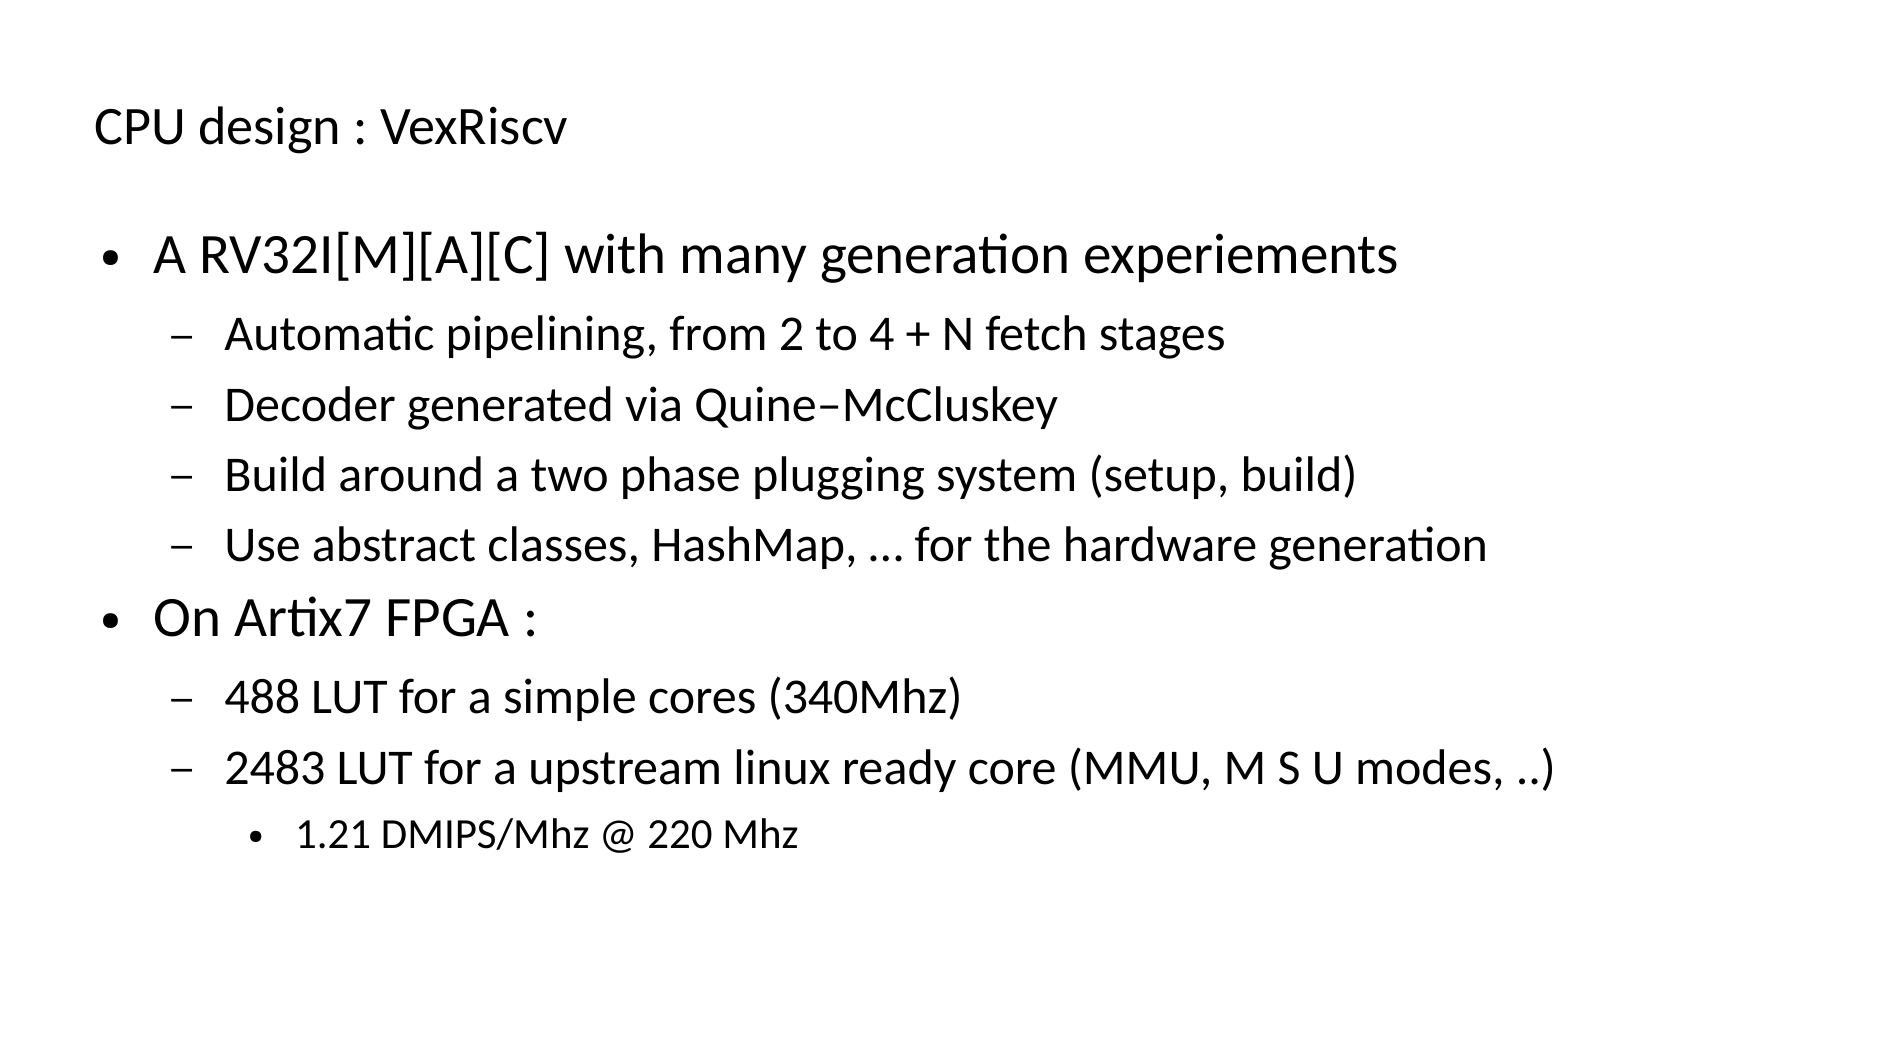

# CPU design : VexRiscv
A RV32I[M][A][C] with many generation experiements
Automatic pipelining, from 2 to 4 + N fetch stages
Decoder generated via Quine–McCluskey
Build around a two phase plugging system (setup, build)
Use abstract classes, HashMap, … for the hardware generation
On Artix7 FPGA :
488 LUT for a simple cores (340Mhz)
2483 LUT for a upstream linux ready core (MMU, M S U modes, ..)
1.21 DMIPS/Mhz @ 220 Mhz